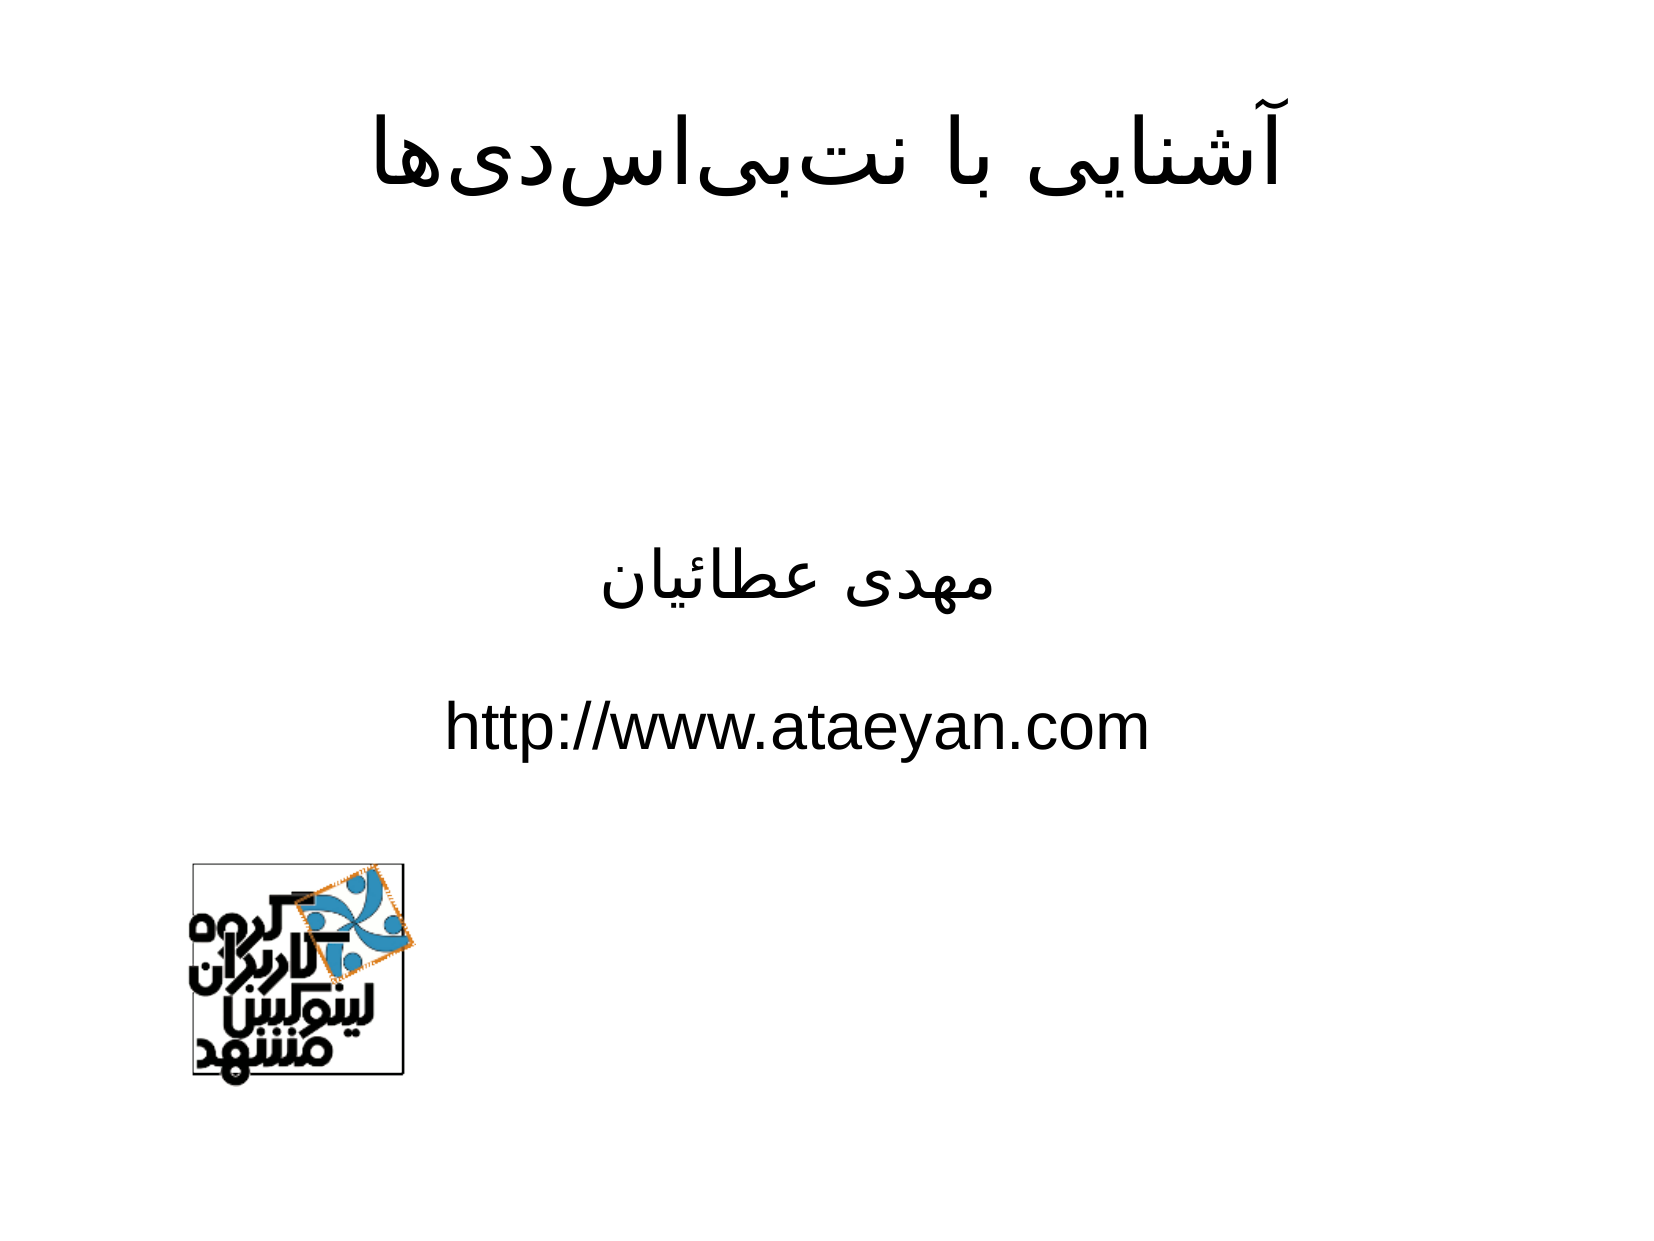

# آشنایی با نت‌بی‌اس‌دی‌ها
مهدی عطائیان
http://www.ataeyan.com